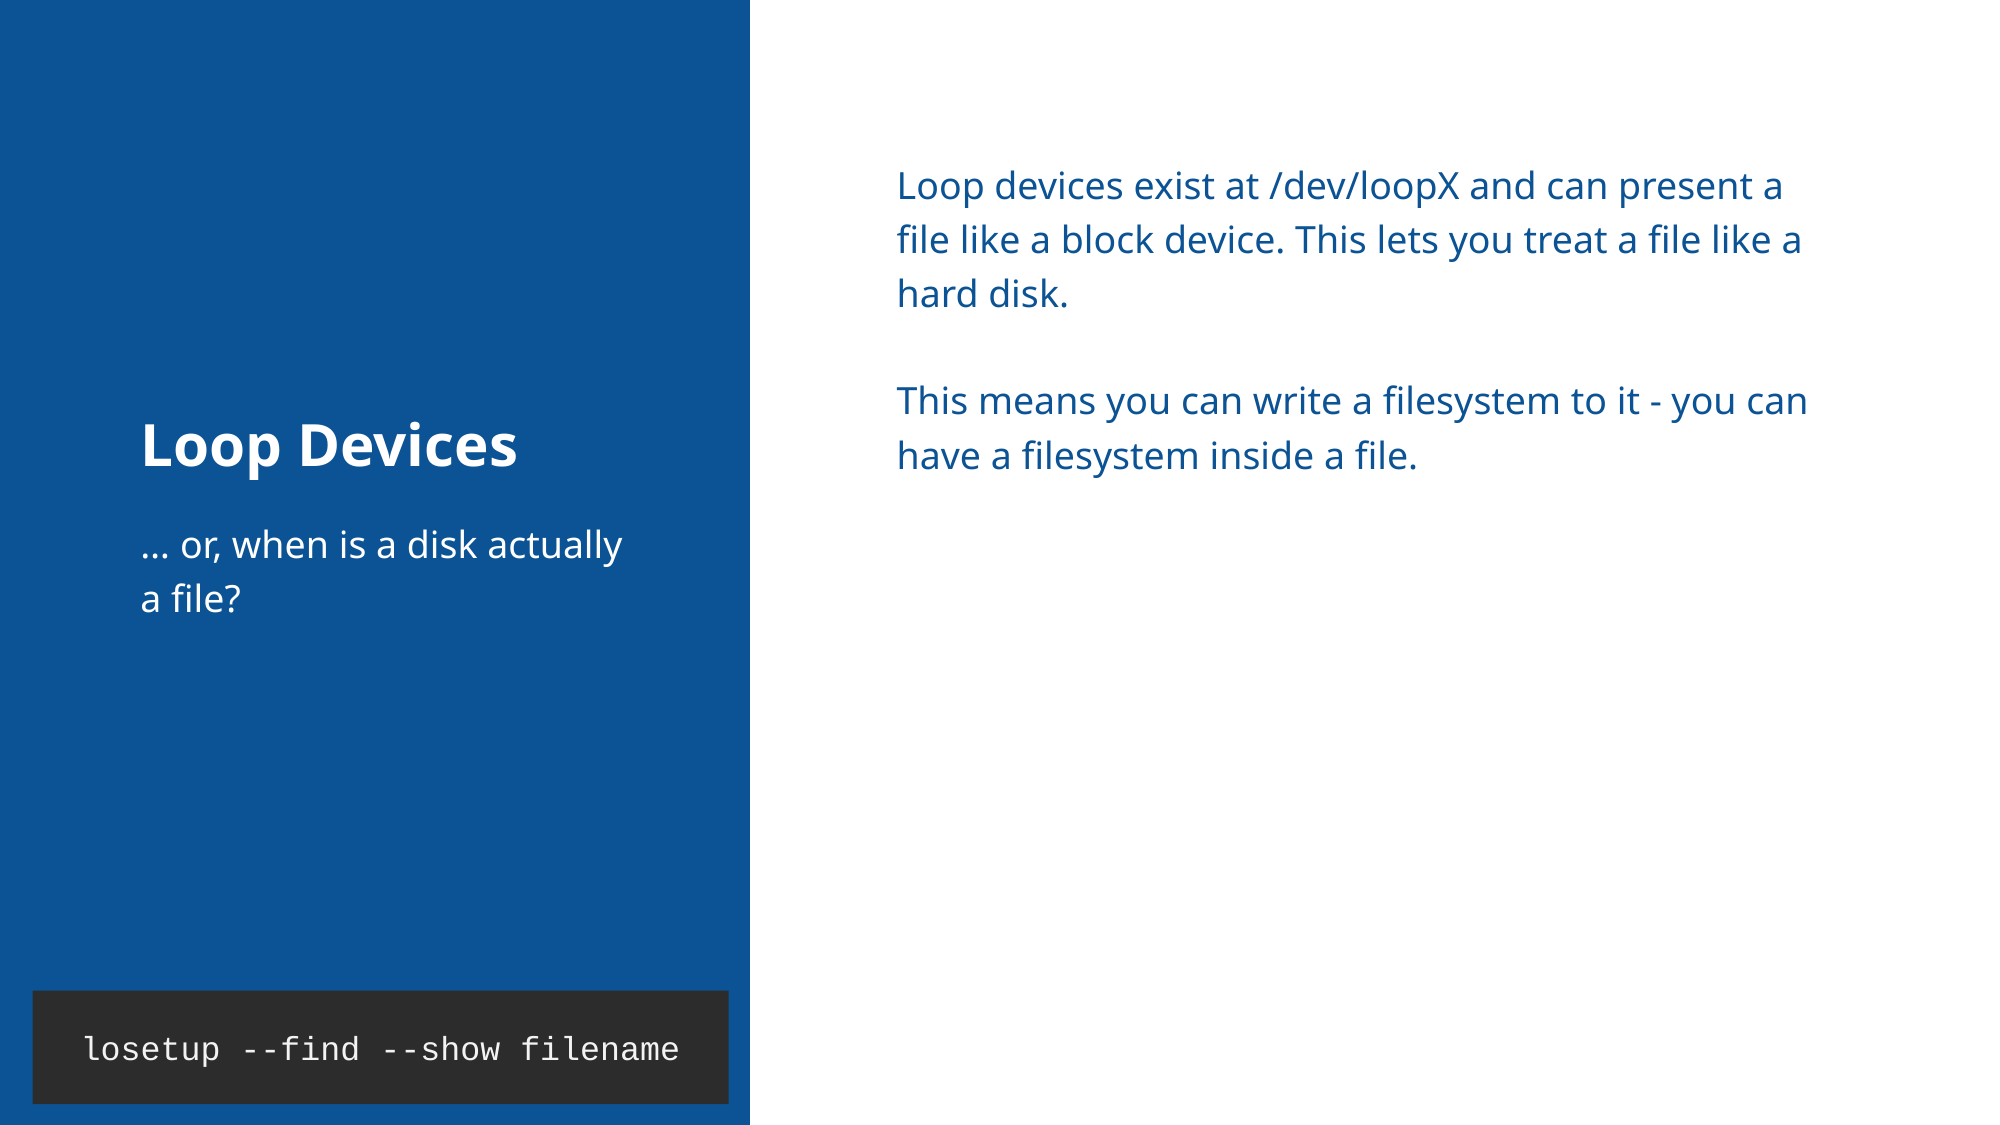

Loop devices exist at /dev/loopX and can present a file like a block device. This lets you treat a file like a hard disk.
This means you can write a filesystem to it - you can have a filesystem inside a file.
Loop Devices
… or, when is a disk actually a file?
losetup --find --show filename